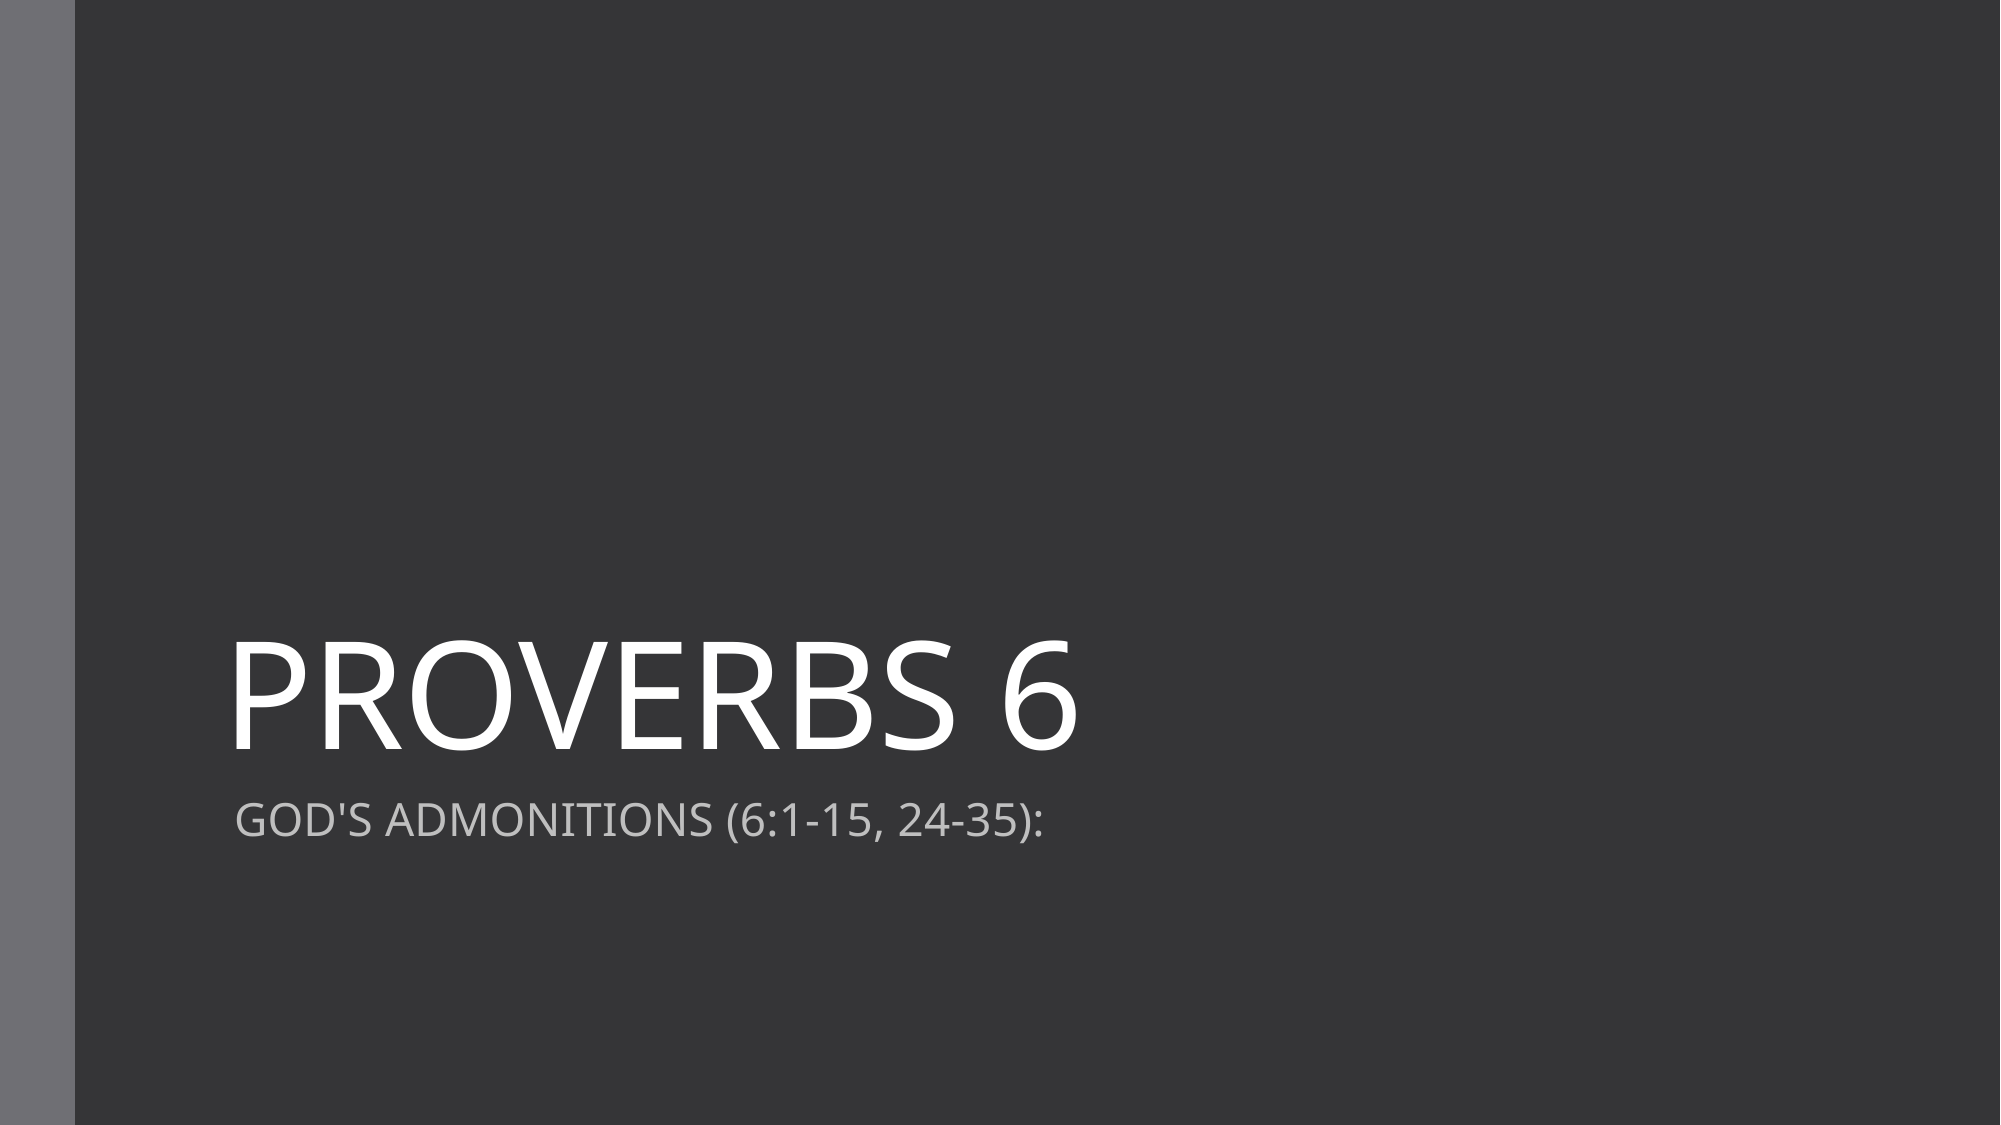

# PROVERBS 6
 GOD'S ADMONITIONS (6:1-15, 24-35):